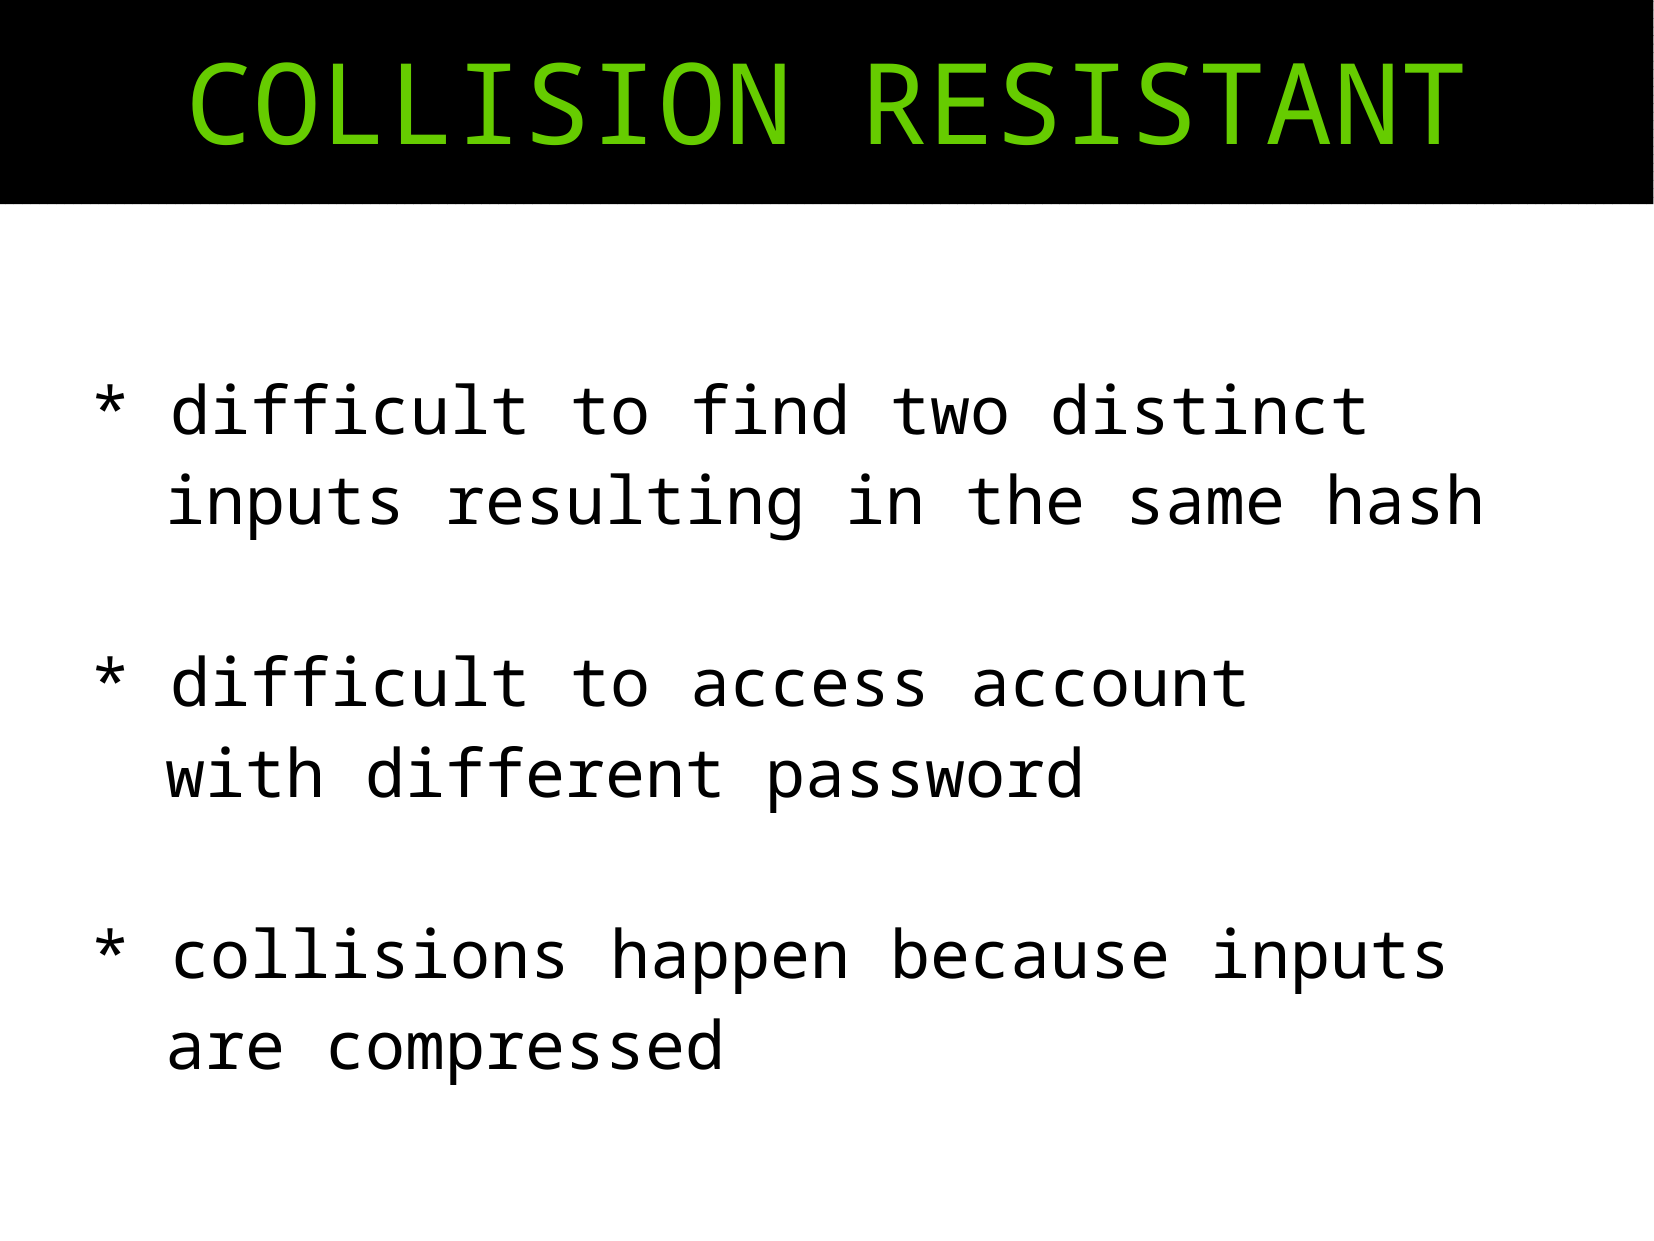

# COLLISION RESISTANT
* difficult to find two distinct 				inputs resulting in the same hash
* difficult to access account
	with different password
* collisions happen because inputs
	are compressed